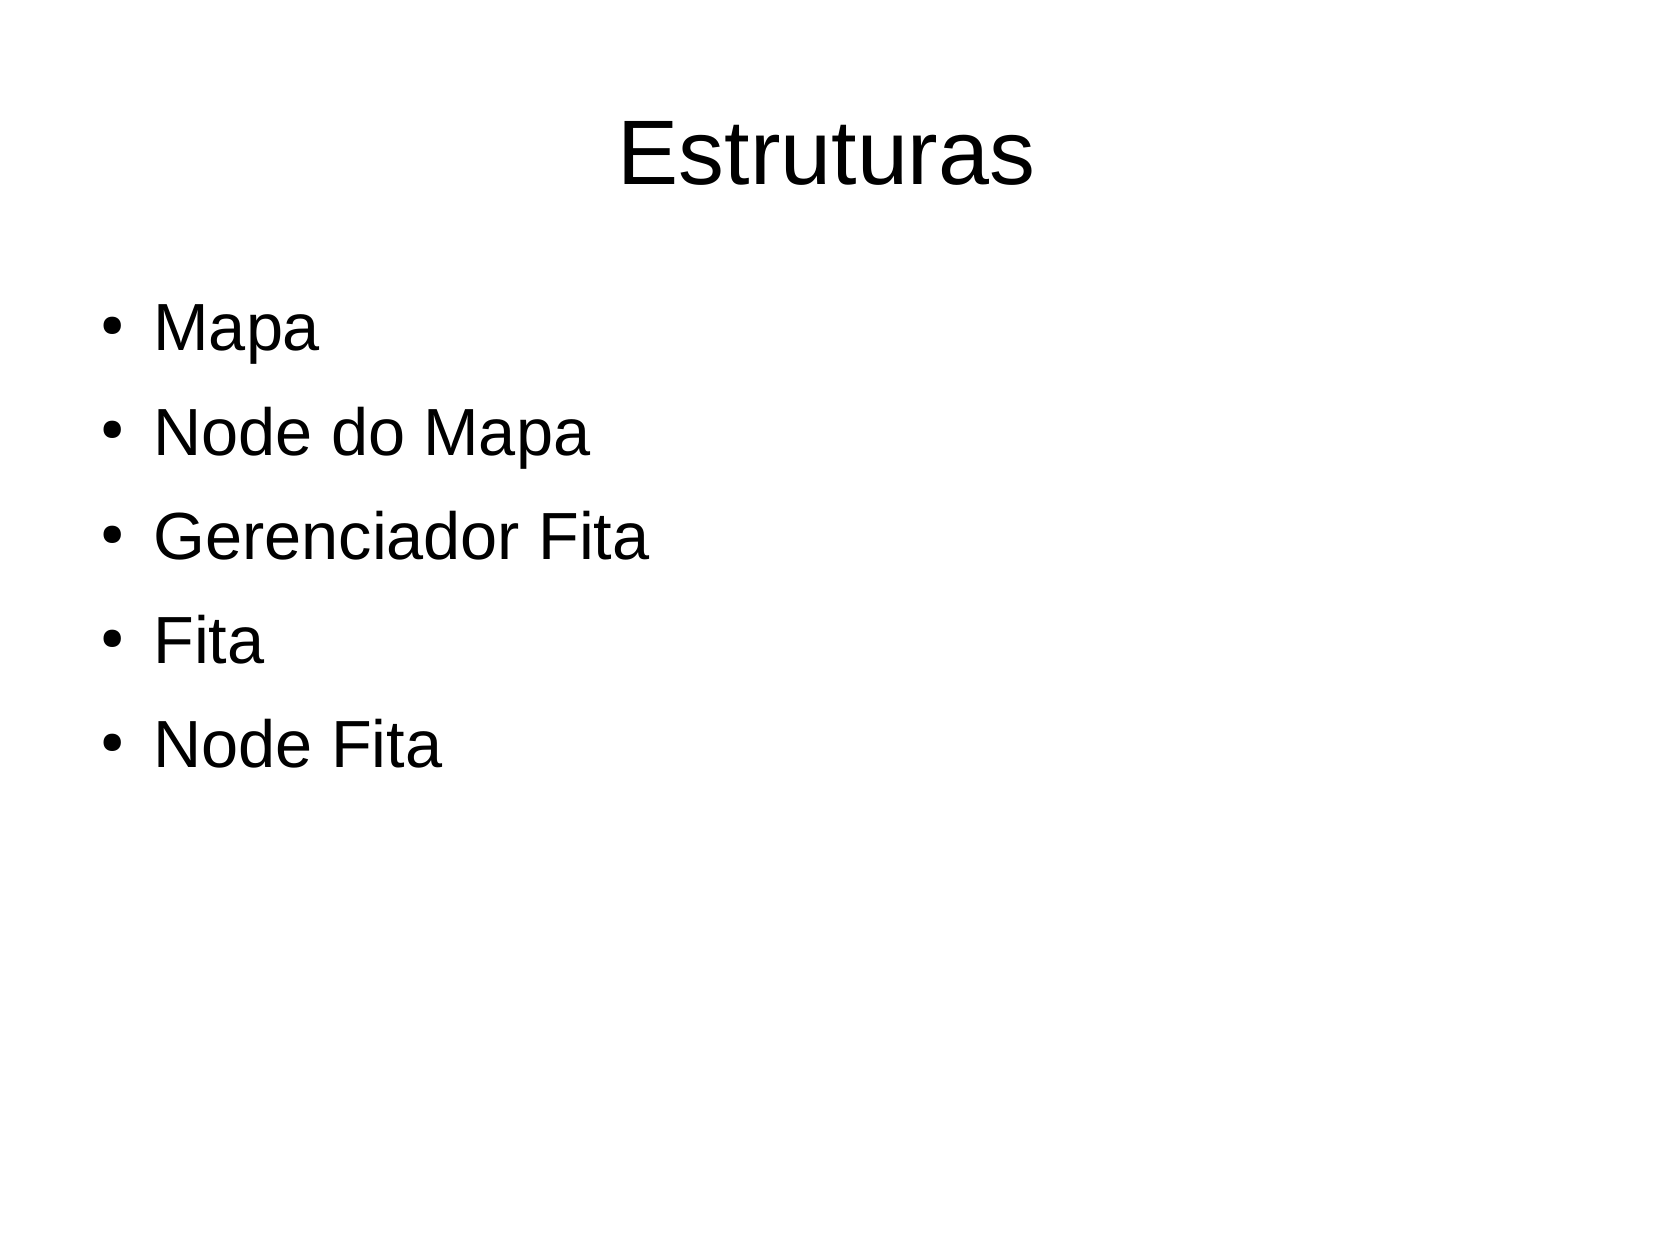

# Estruturas
Mapa
Node do Mapa
Gerenciador Fita
Fita
Node Fita